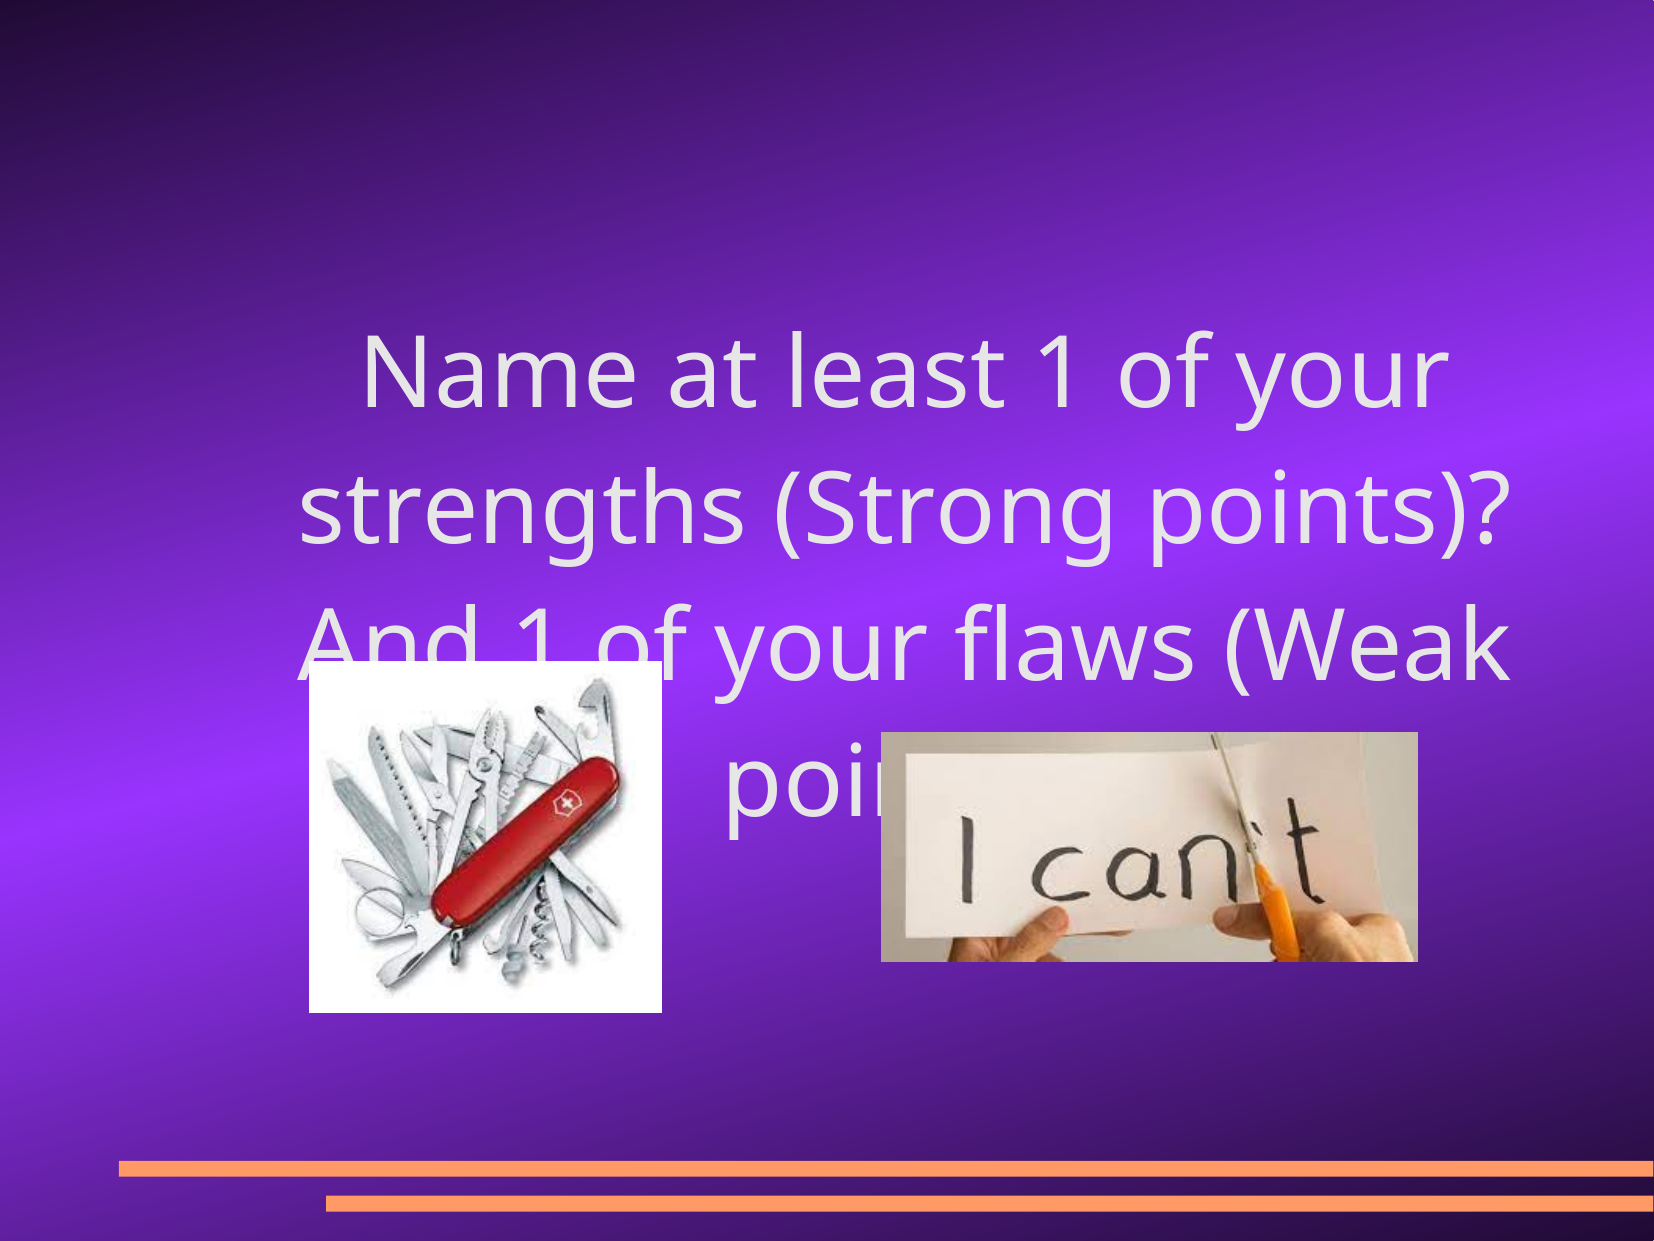

# Name at least 1 of your strengths (Strong points)? And 1 of your flaws (Weak points)?
Polyvalent She miss confident